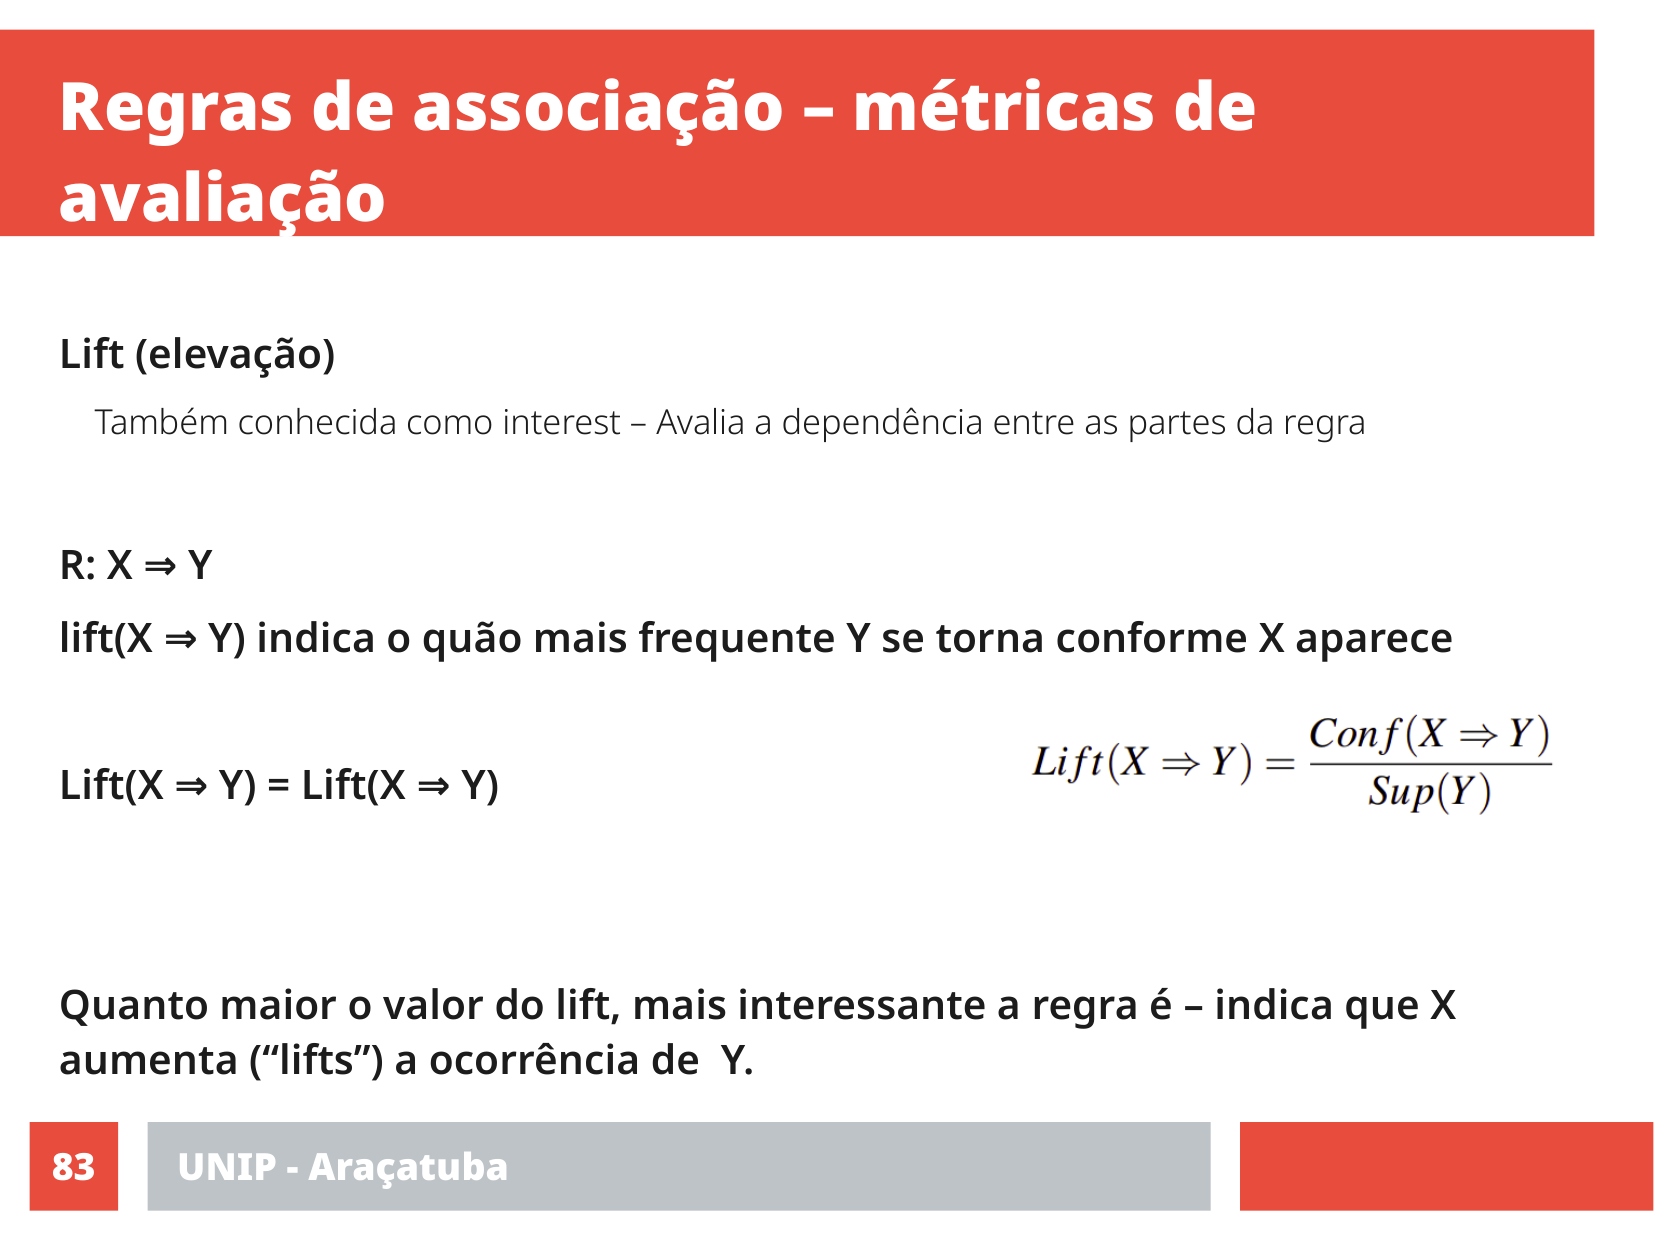

# Regras de associação – métricas de avaliação
Lift (elevação)
Também conhecida como interest – Avalia a dependência entre as partes da regra
R: X ⇒ Y
lift(X ⇒ Y) indica o quão mais frequente Y se torna conforme X aparece
Lift(X ⇒ Y) = Lift(X ⇒ Y)
Quanto maior o valor do lift, mais interessante a regra é – indica que X aumenta (“lifts”) a ocorrência de Y.
83
UNIP - Araçatuba